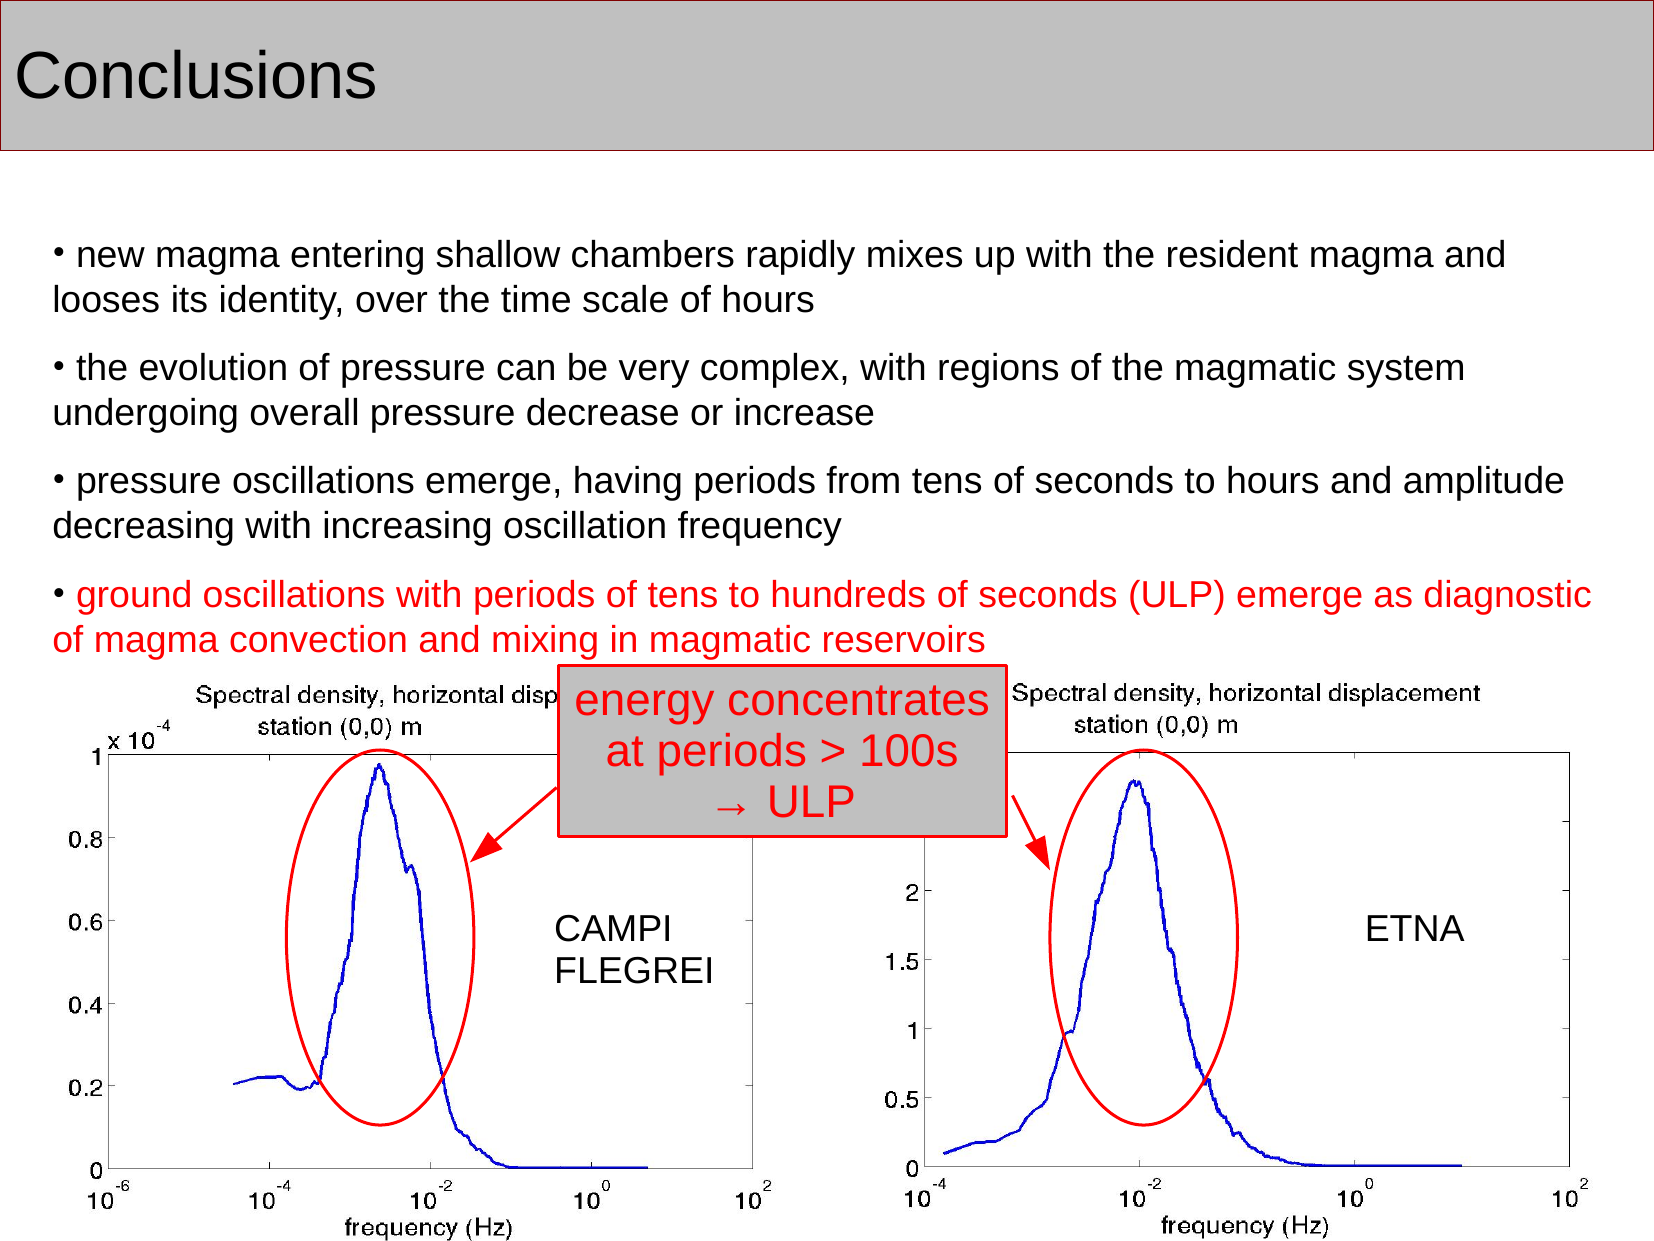

Conclusions
 new magma entering shallow chambers rapidly mixes up with the resident magma and looses its identity, over the time scale of hours
 the evolution of pressure can be very complex, with regions of the magmatic system undergoing overall pressure decrease or increase
 pressure oscillations emerge, having periods from tens of seconds to hours and amplitude decreasing with increasing oscillation frequency
 ground oscillations with periods of tens to hundreds of seconds (ULP) emerge as diagnostic of magma convection and mixing in magmatic reservoirs
energy concentrates
at periods > 100s
→ ULP
CAMPI
FLEGREI
ETNA